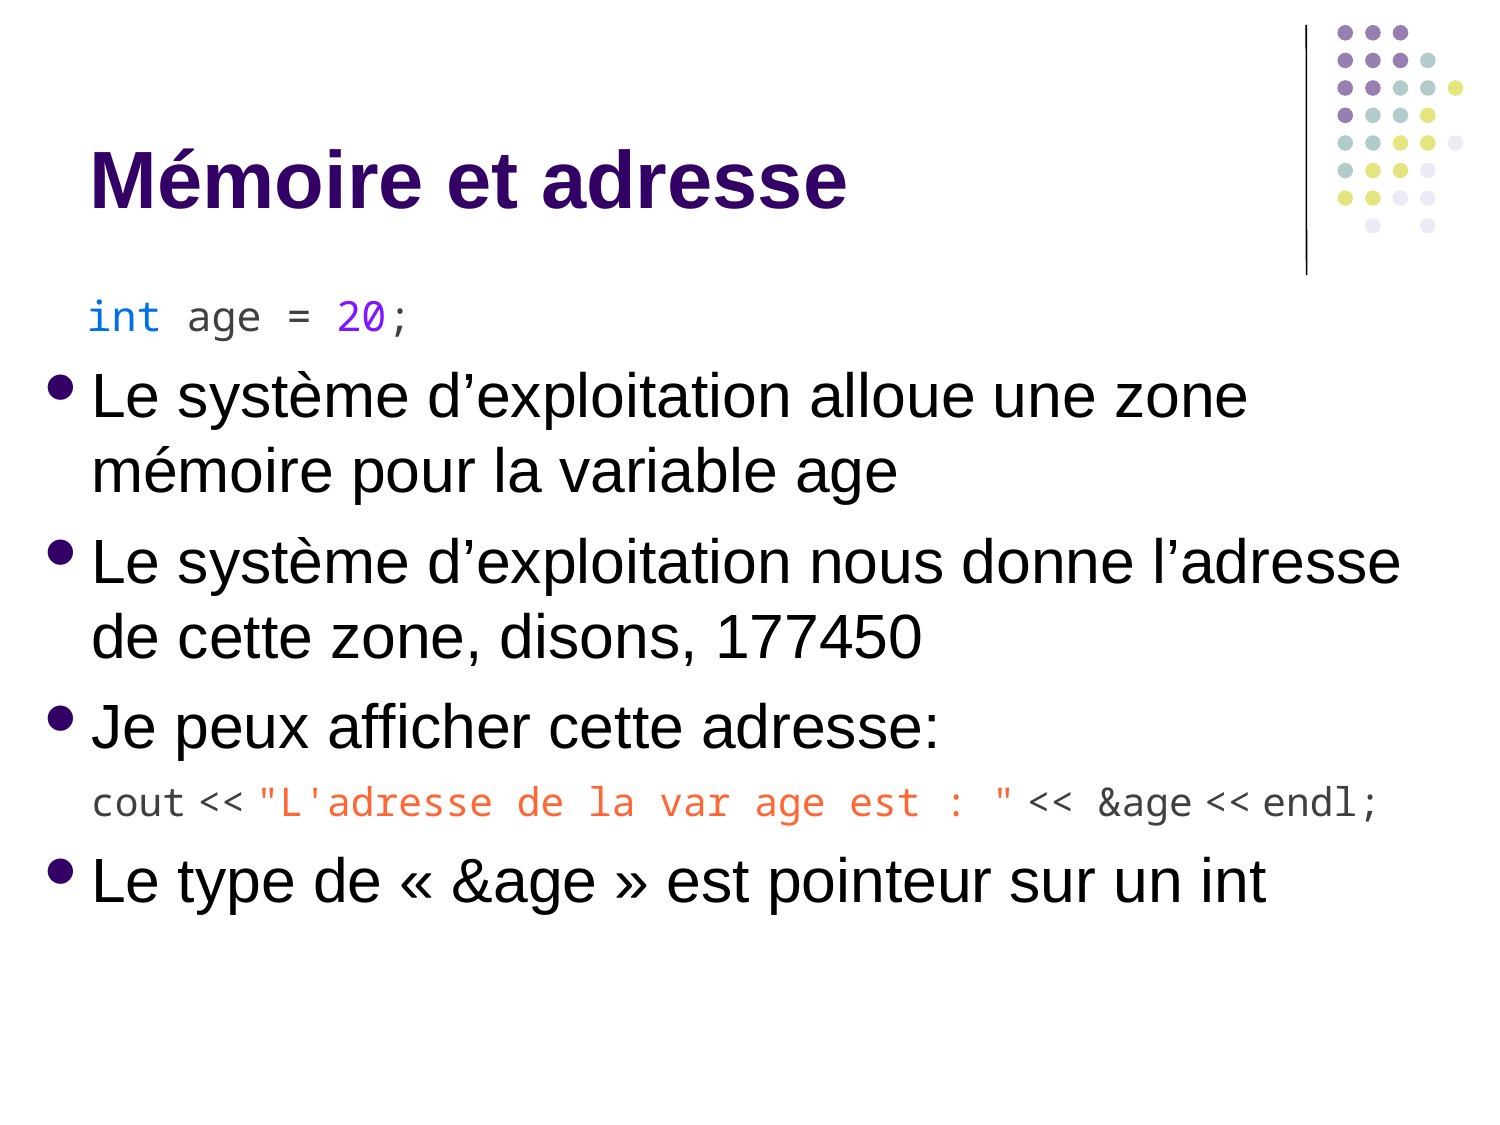

# Mémoire et adresse
 int age = 20;
Le système d’exploitation alloue une zone mémoire pour la variable age
Le système d’exploitation nous donne l’adresse de cette zone, disons, 177450
Je peux afficher cette adresse:
cout << "L'adresse de la var age est : " << &age << endl;
Le type de « &age » est pointeur sur un int